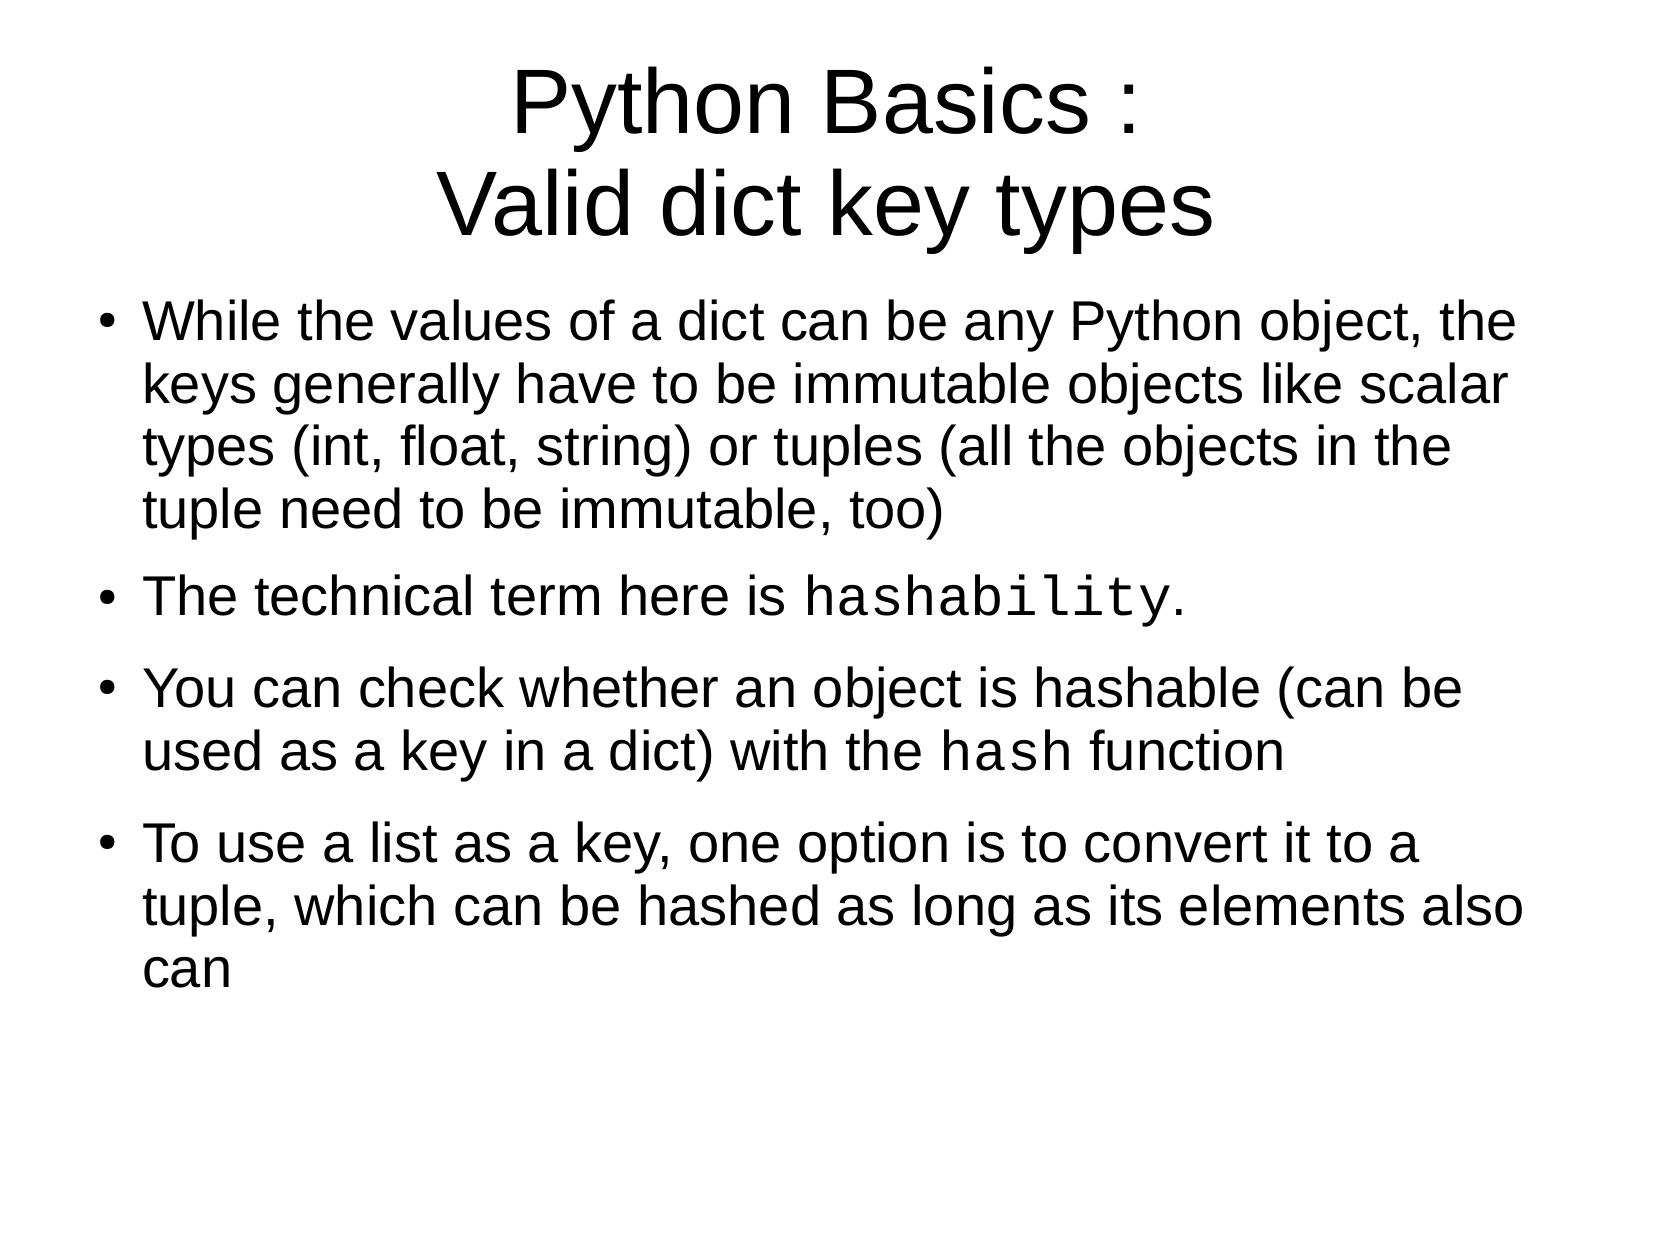

# Python Basics : Valid dict key types
While the values of a dict can be any Python object, the keys generally have to be immutable objects like scalar types (int, float, string) or tuples (all the objects in the tuple need to be immutable, too)
The technical term here is hashability.
You can check whether an object is hashable (can be used as a key in a dict) with the hash function
To use a list as a key, one option is to convert it to a tuple, which can be hashed as long as its elements also can